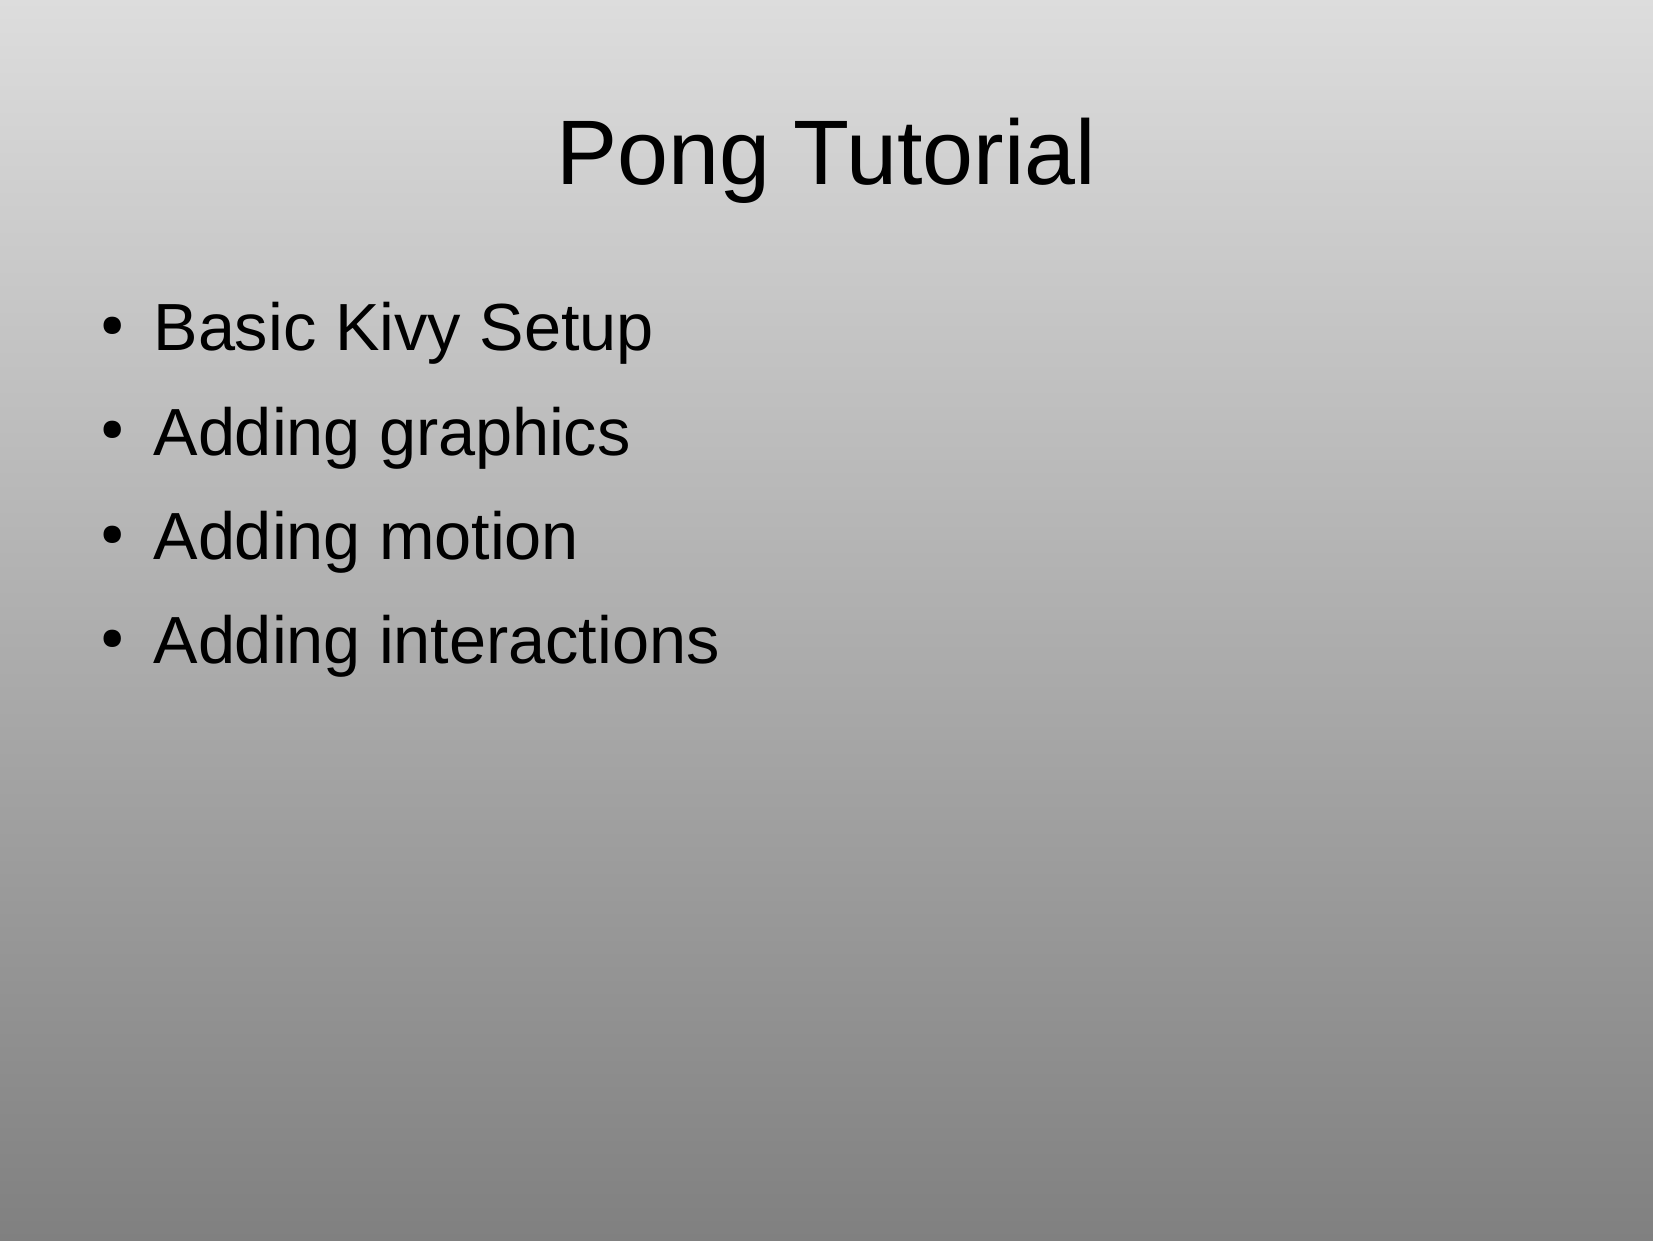

# Pong Tutorial
Basic Kivy Setup
Adding graphics
Adding motion
Adding interactions